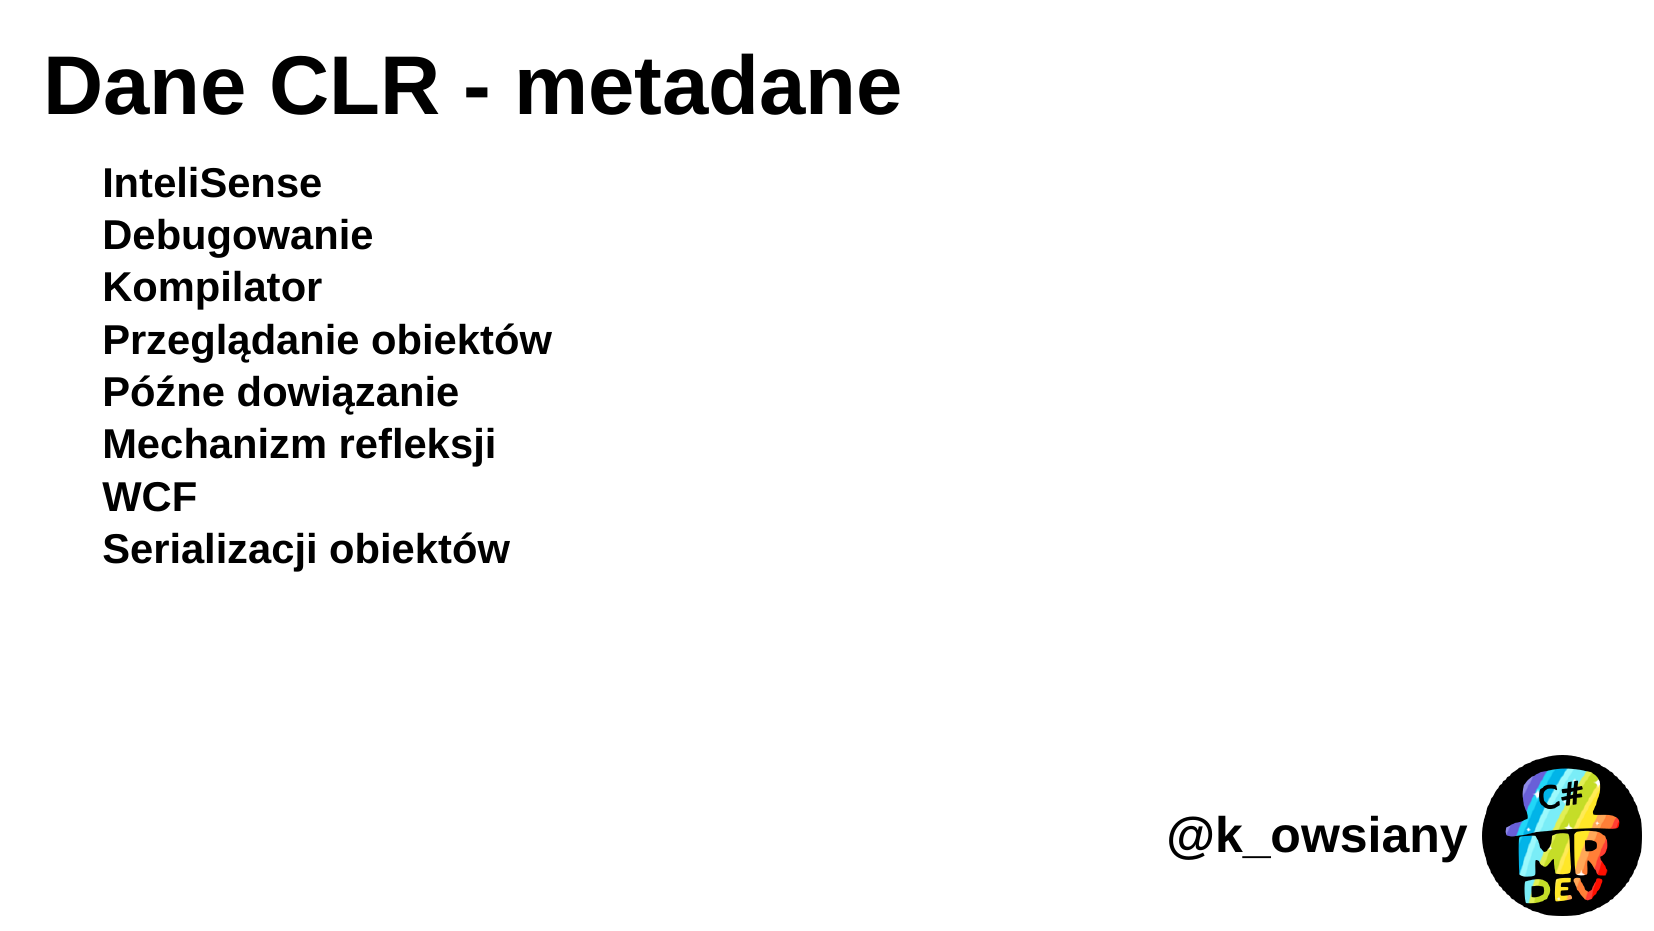

Dane CLR - metadane
InteliSense
Debugowanie
Kompilator
Przeglądanie obiektów
Późne dowiązanie
Mechanizm refleksji
WCF
Serializacji obiektów